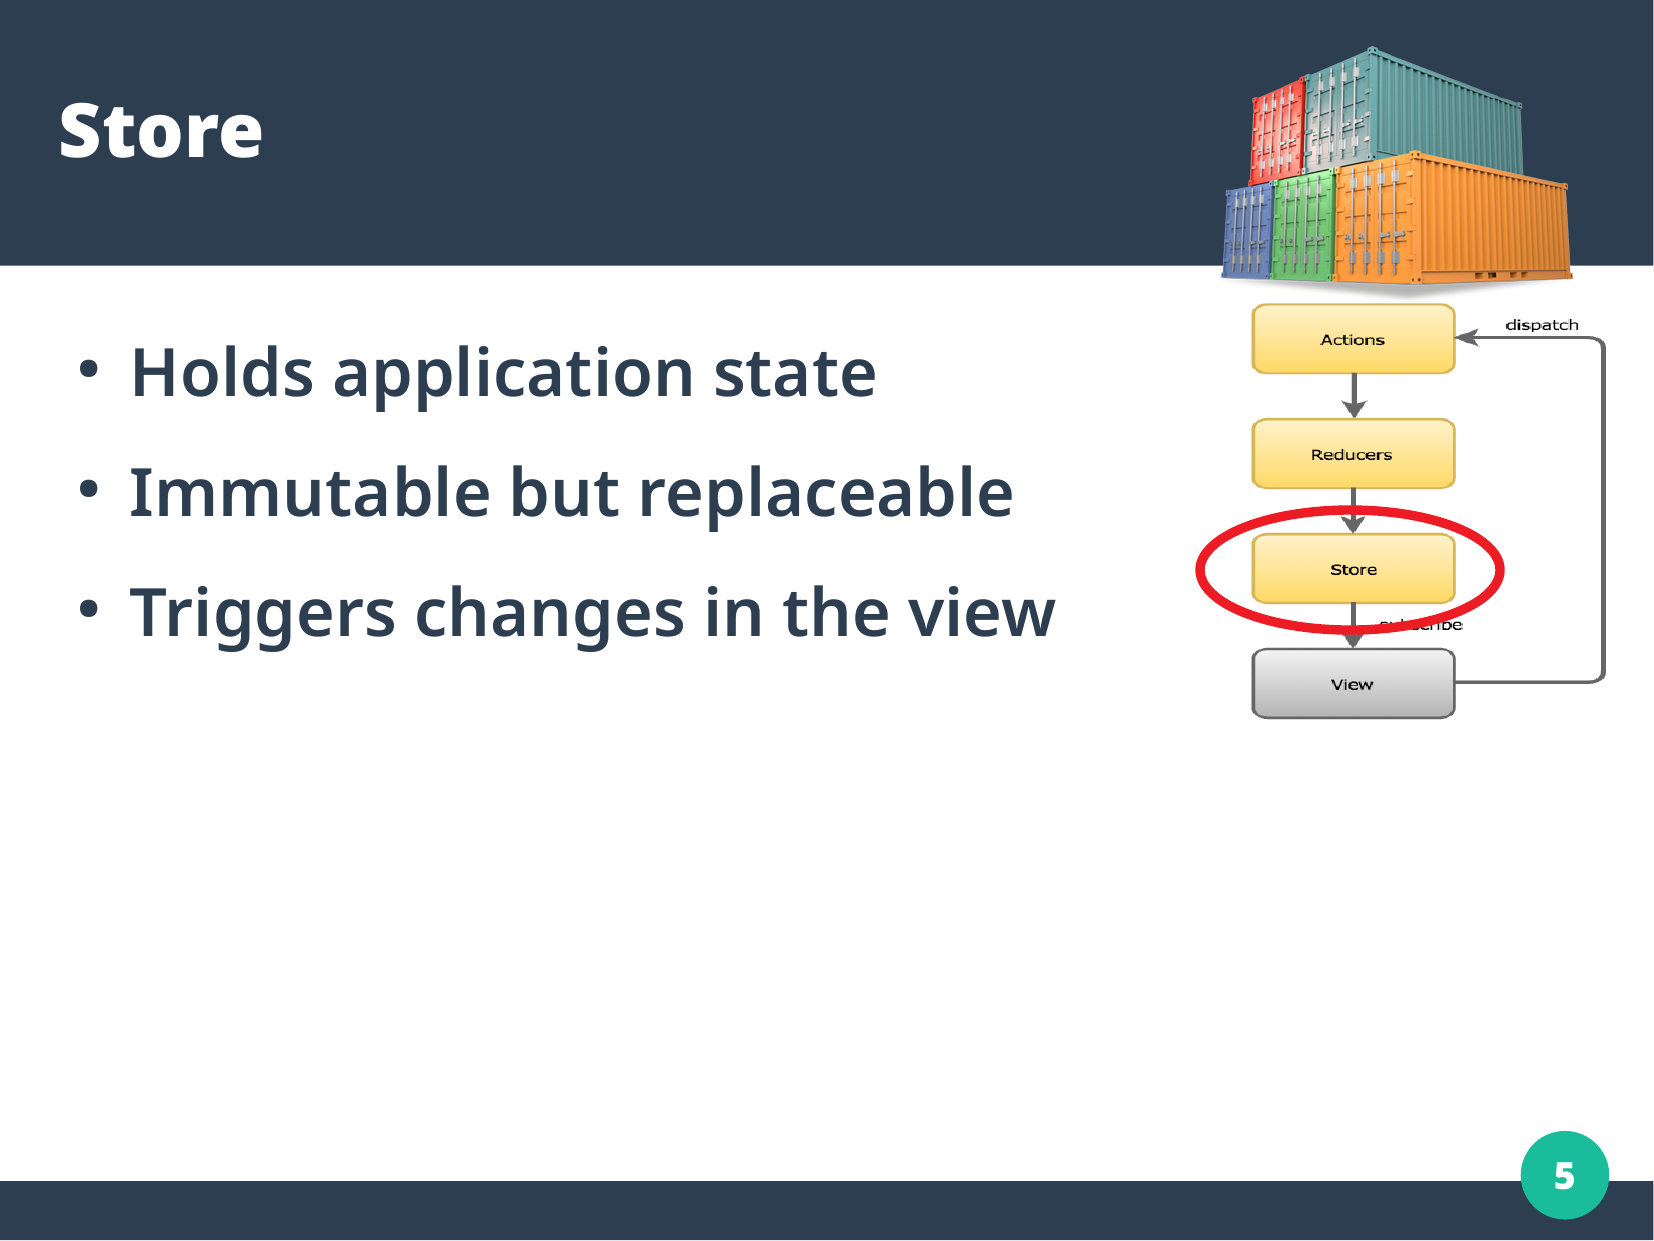

# Store
Holds application state
Immutable but replaceable
Triggers changes in the view
5